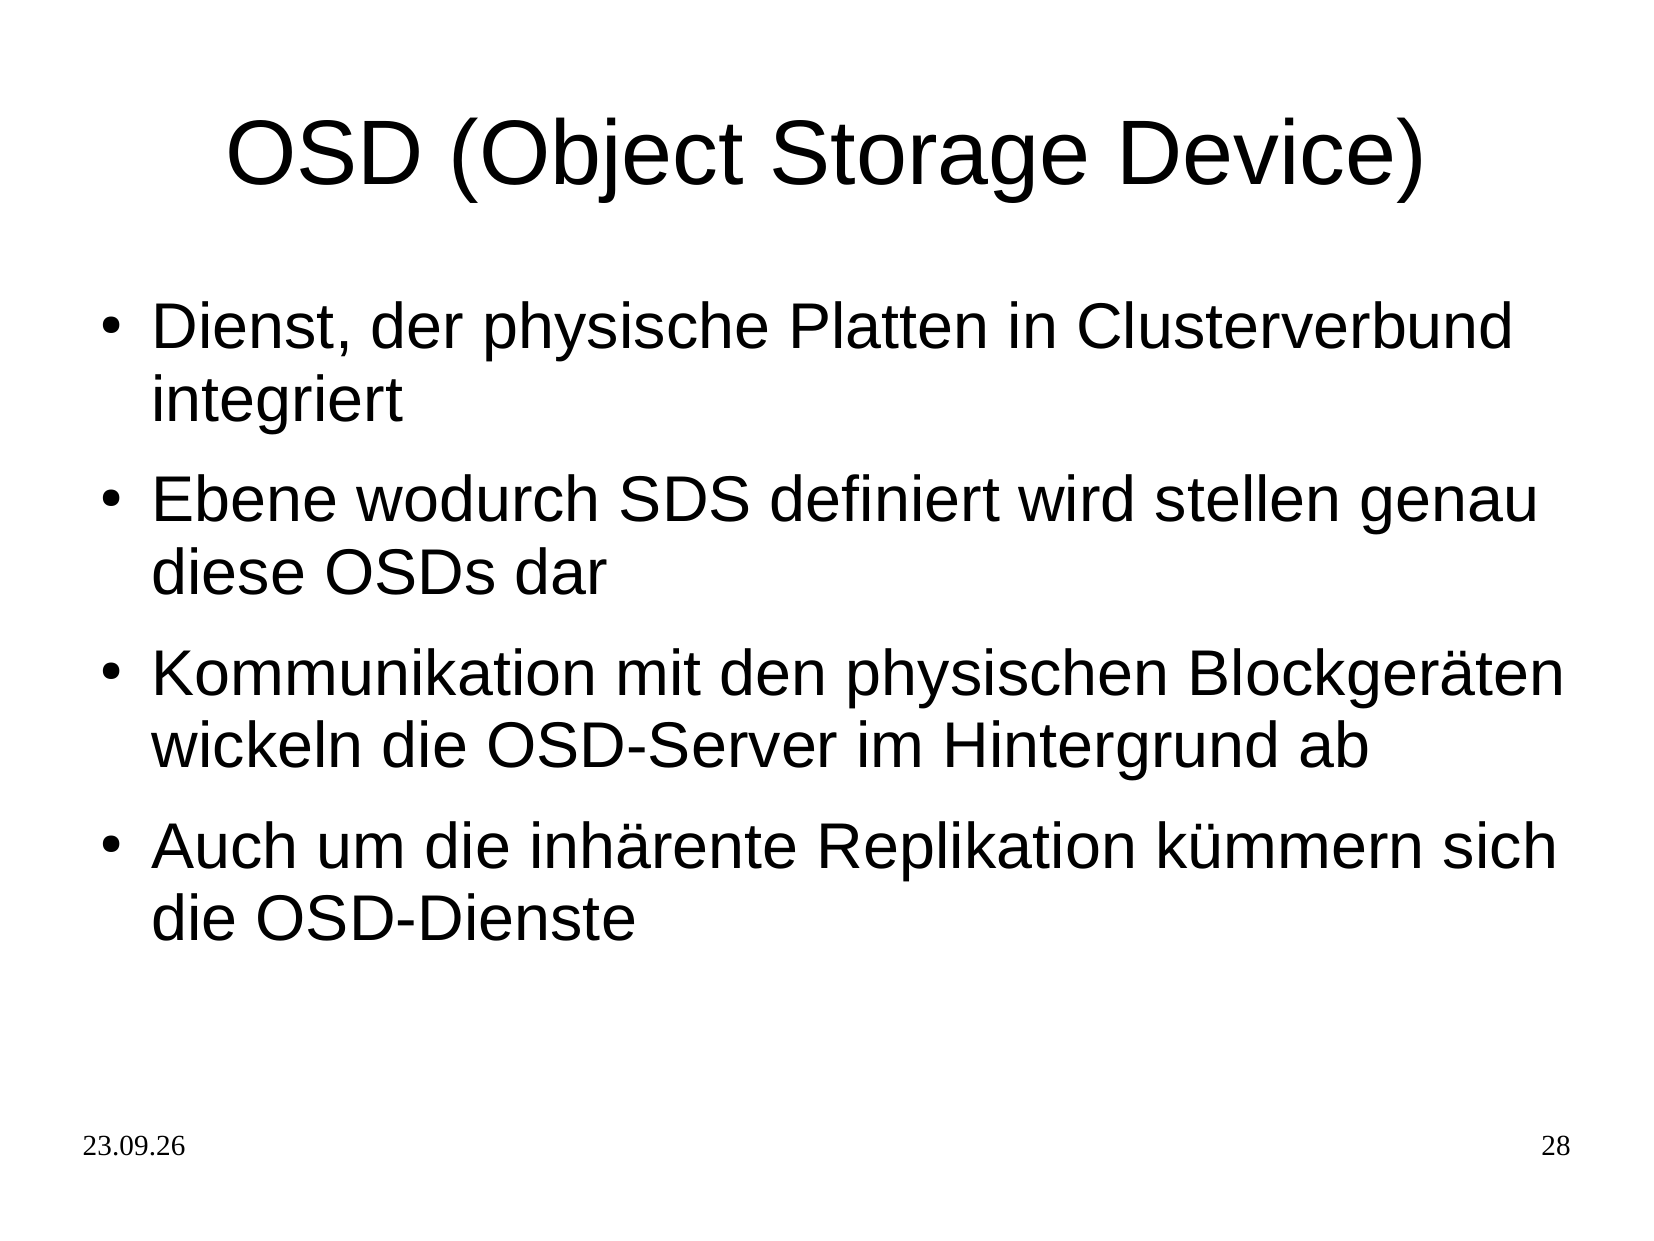

# OSD (Object Storage Device)
Dienst, der physische Platten in Clusterverbund integriert
Ebene wodurch SDS definiert wird stellen genau diese OSDs dar
Kommunikation mit den physischen Blockgeräten wickeln die OSD-Server im Hintergrund ab
Auch um die inhärente Replikation kümmern sich die OSD-Dienste
28